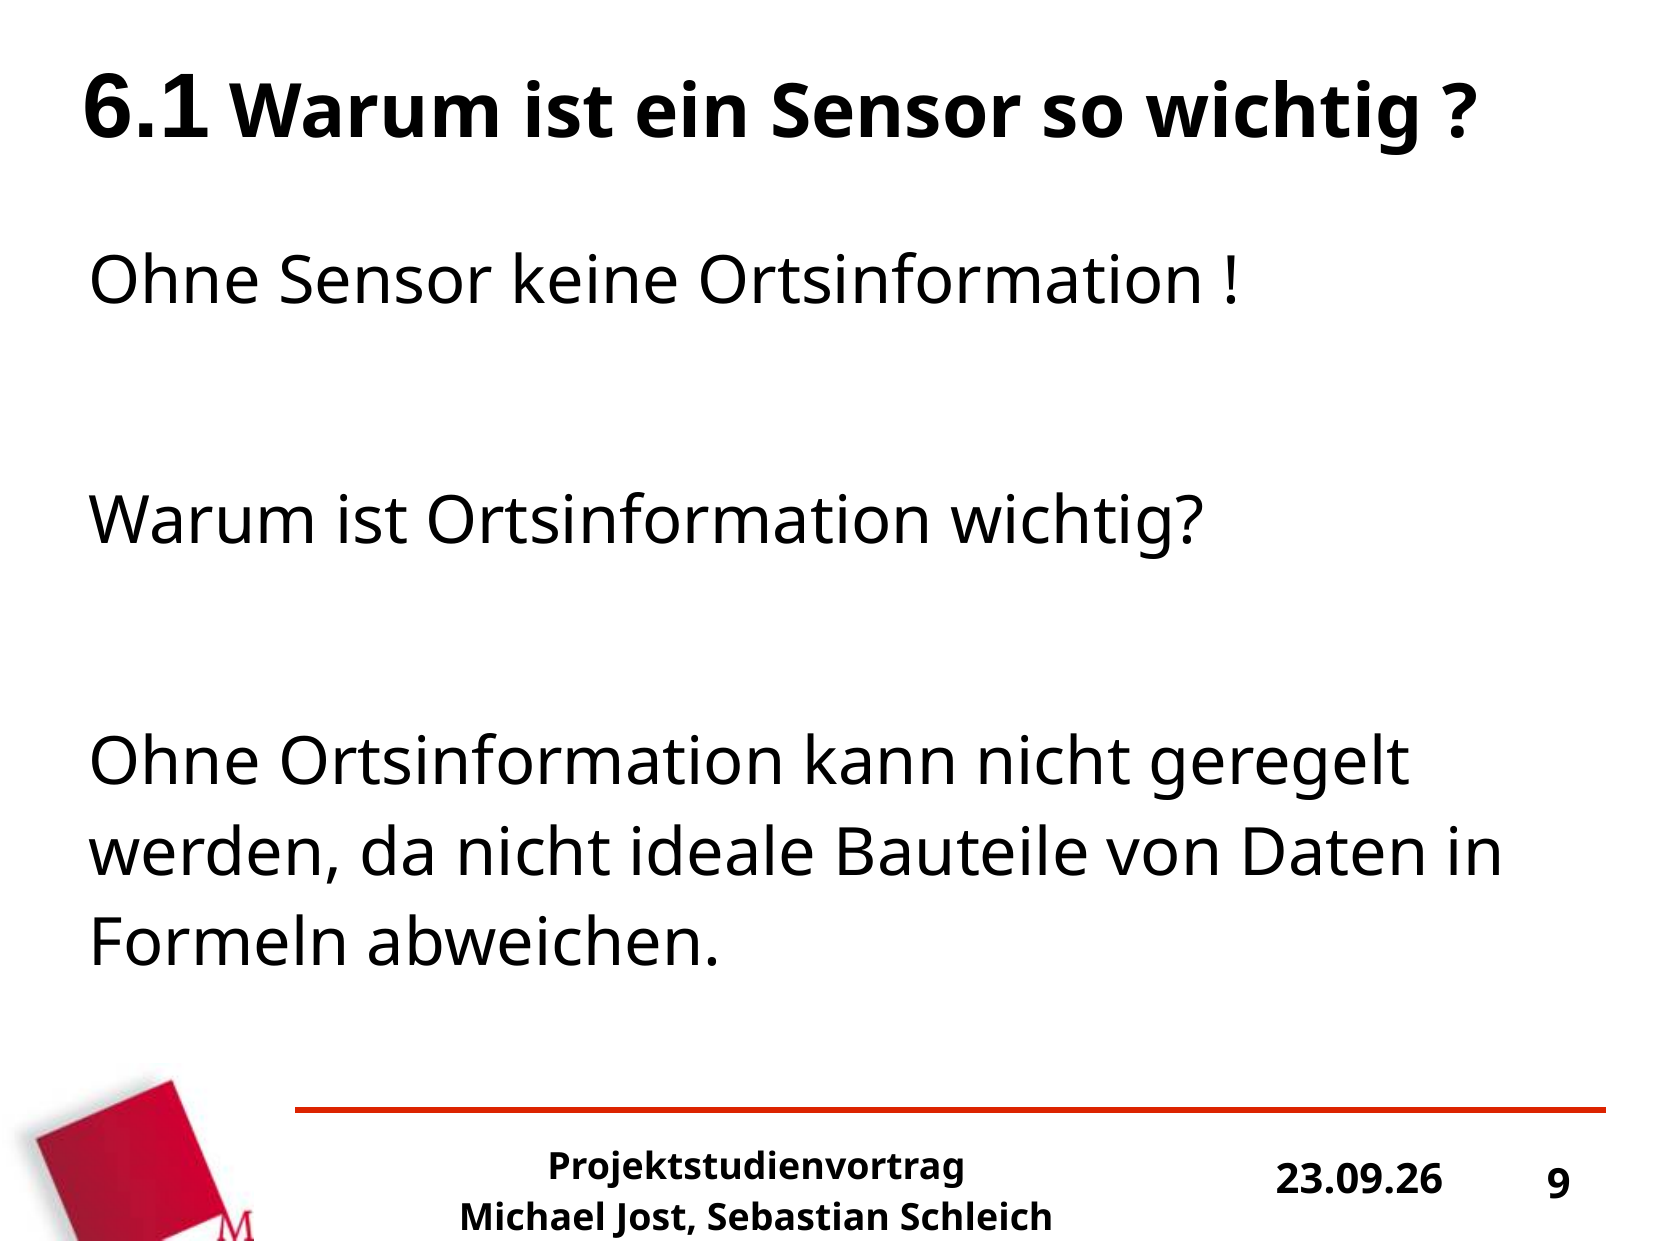

6.1 Warum ist ein Sensor so wichtig ?
# Ohne Sensor keine Ortsinformation !
Warum ist Ortsinformation wichtig?
Ohne Ortsinformation kann nicht geregelt werden, da nicht ideale Bauteile von Daten in Formeln abweichen.
9